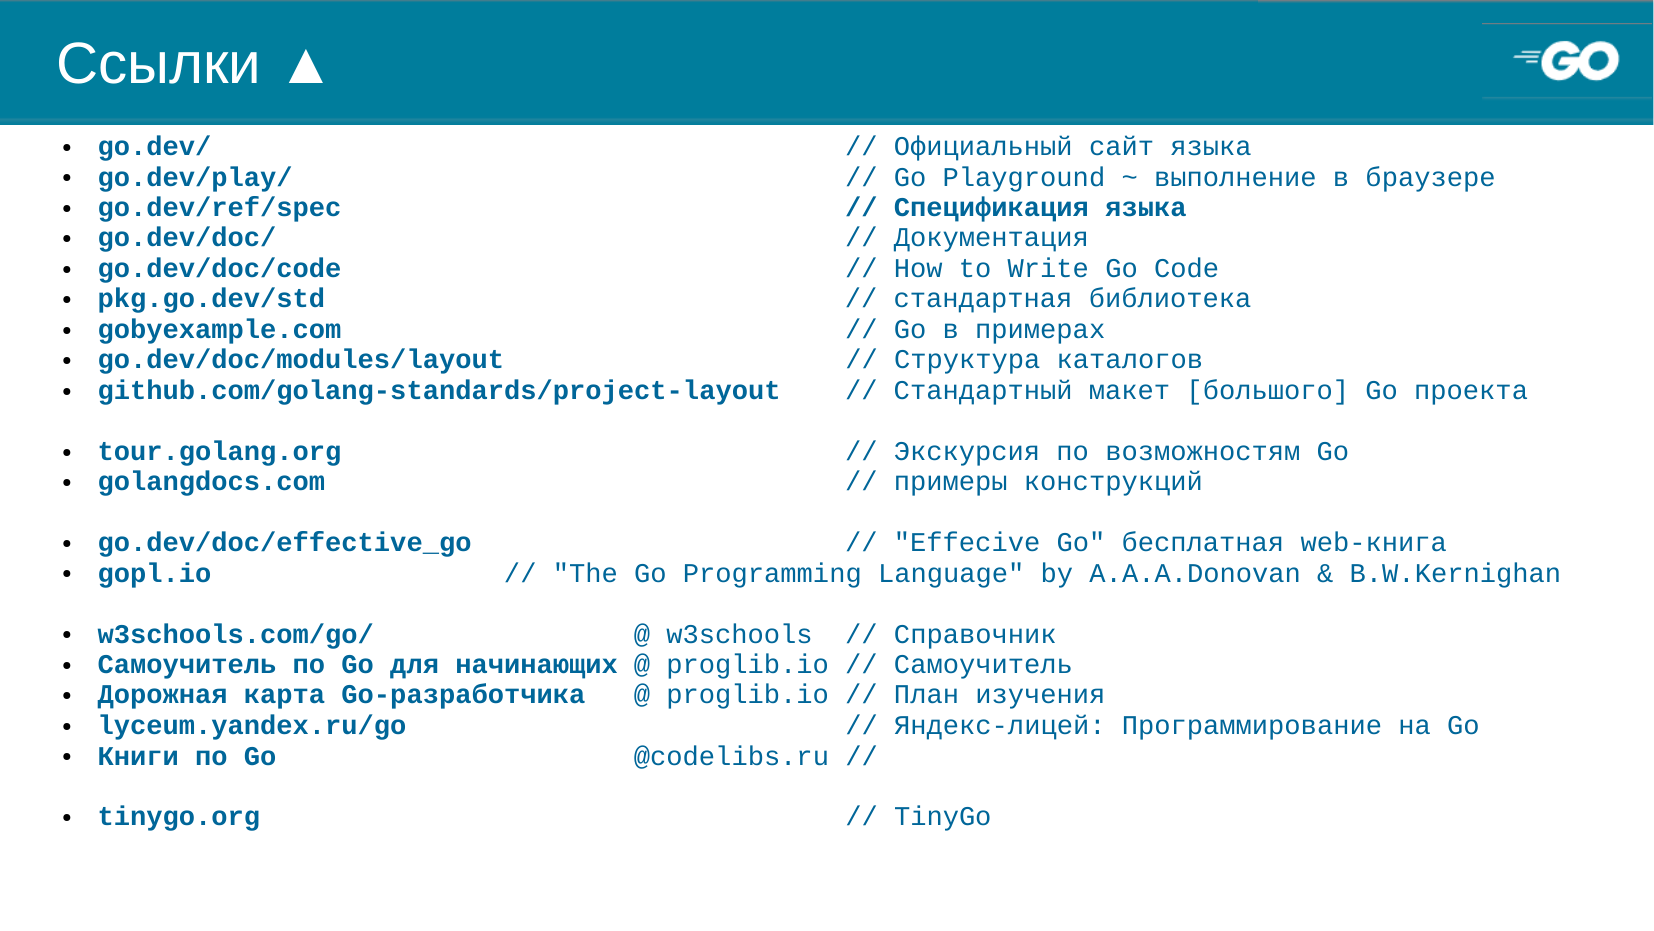

Ссылки ▲
go.dev/ // Официальный сайт языка
go.dev/play/ // Go Playground ~ выполнение в браузере
go.dev/ref/spec // Спецификация языка
go.dev/doc/ // Документация
go.dev/doc/code // How to Write Go Code
pkg.go.dev/std // стандартная библиотека
gobyexample.com // Go в примерах
go.dev/doc/modules/layout // Структура каталогов
github.com/golang-standards/project-layout // Стандартный макет [большого] Go проекта
tour.golang.org // Экскурсия по возможностям Go
golangdocs.com // примеры конструкций
go.dev/doc/effective_go // "Effecive Go" бесплатная web-книга
gopl.io // "The Go Programming Language" by A.A.A.Donovan & B.W.Kernighan
w3schools.com/go/ @ w3schools // Справочник
Самоучитель по Go для начинающих @ proglib.io // Самоучитель
Дорожная карта Go-разработчика @ proglib.io // План изучения
lyceum.yandex.ru/go // Яндекс-лицей: Программирование на Go
Книги по Go @codelibs.ru //
tinygo.org // TinyGo